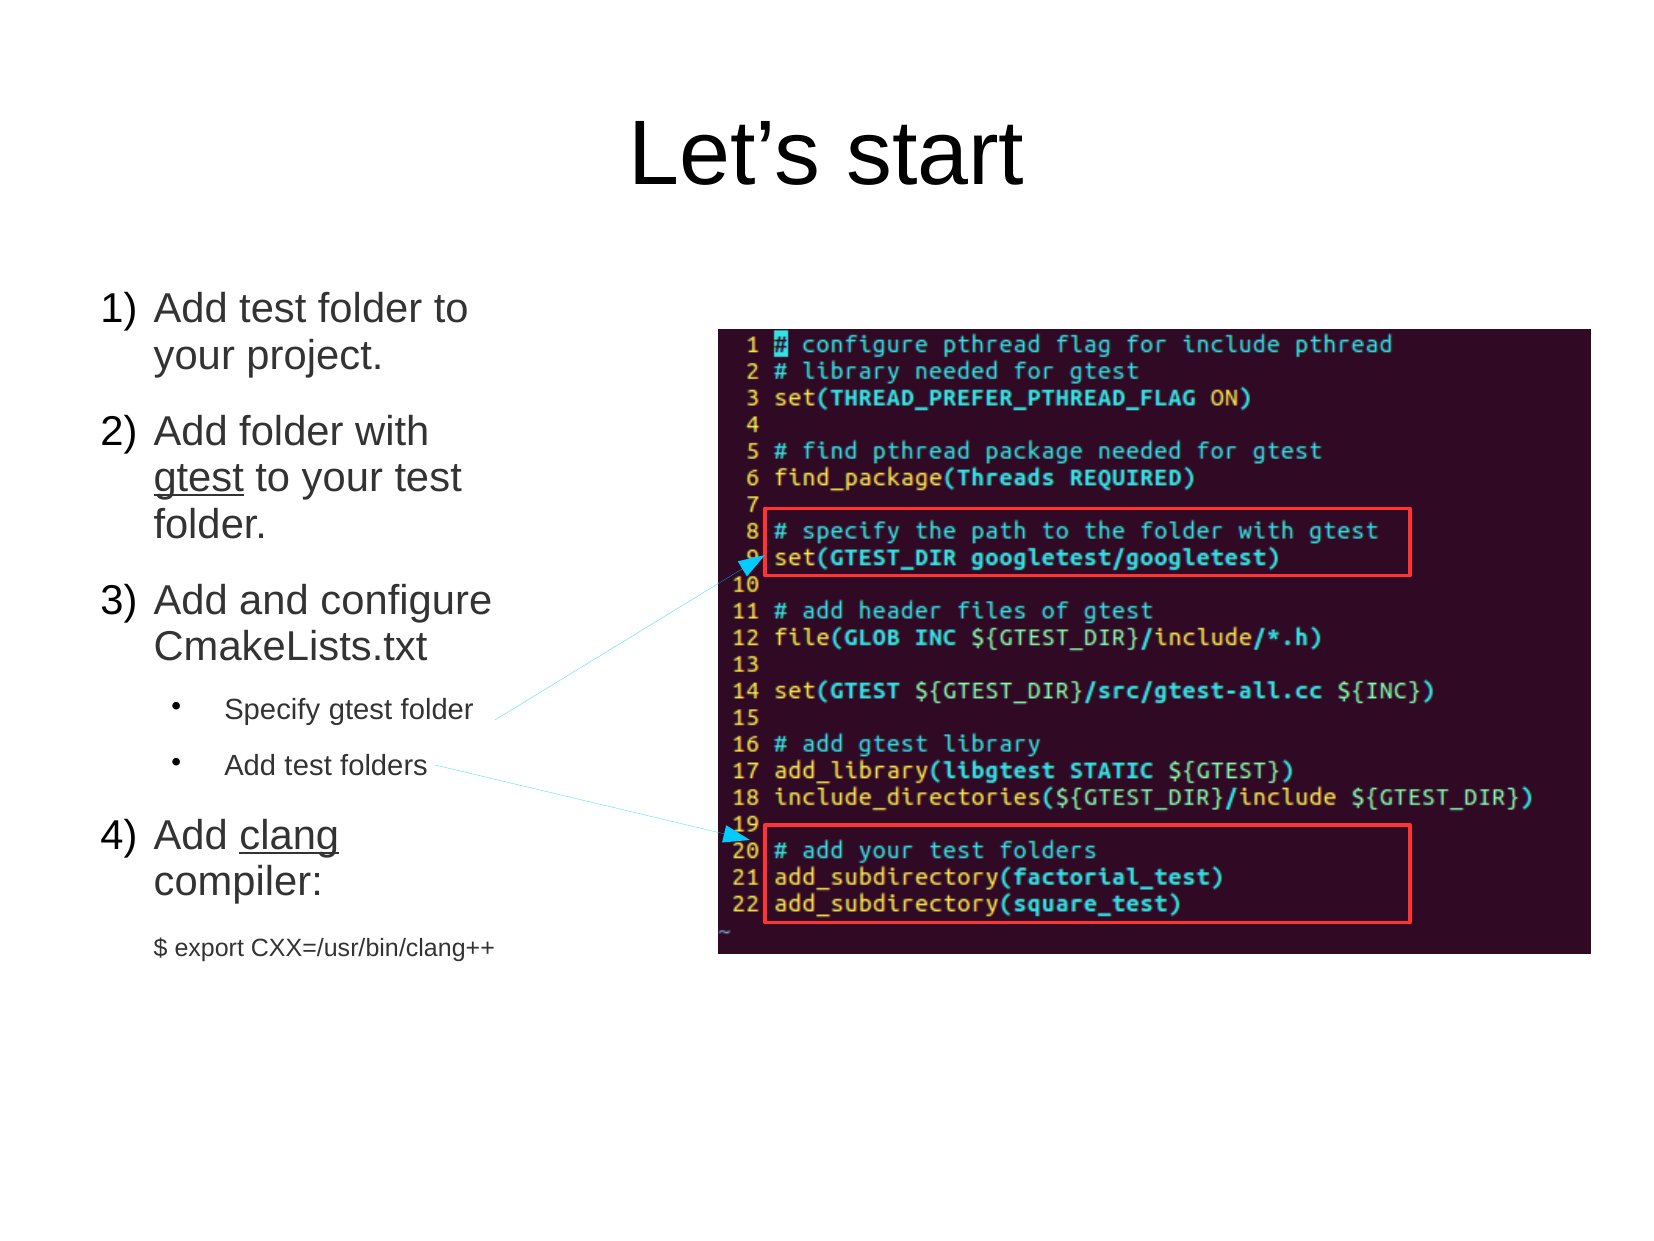

# Let’s start
Add test folder to your project.
Add folder with gtest to your test folder.
Add and configure CmakeLists.txt
Specify gtest folder
Add test folders
Add clang compiler:
$ export CXX=/usr/bin/clang++